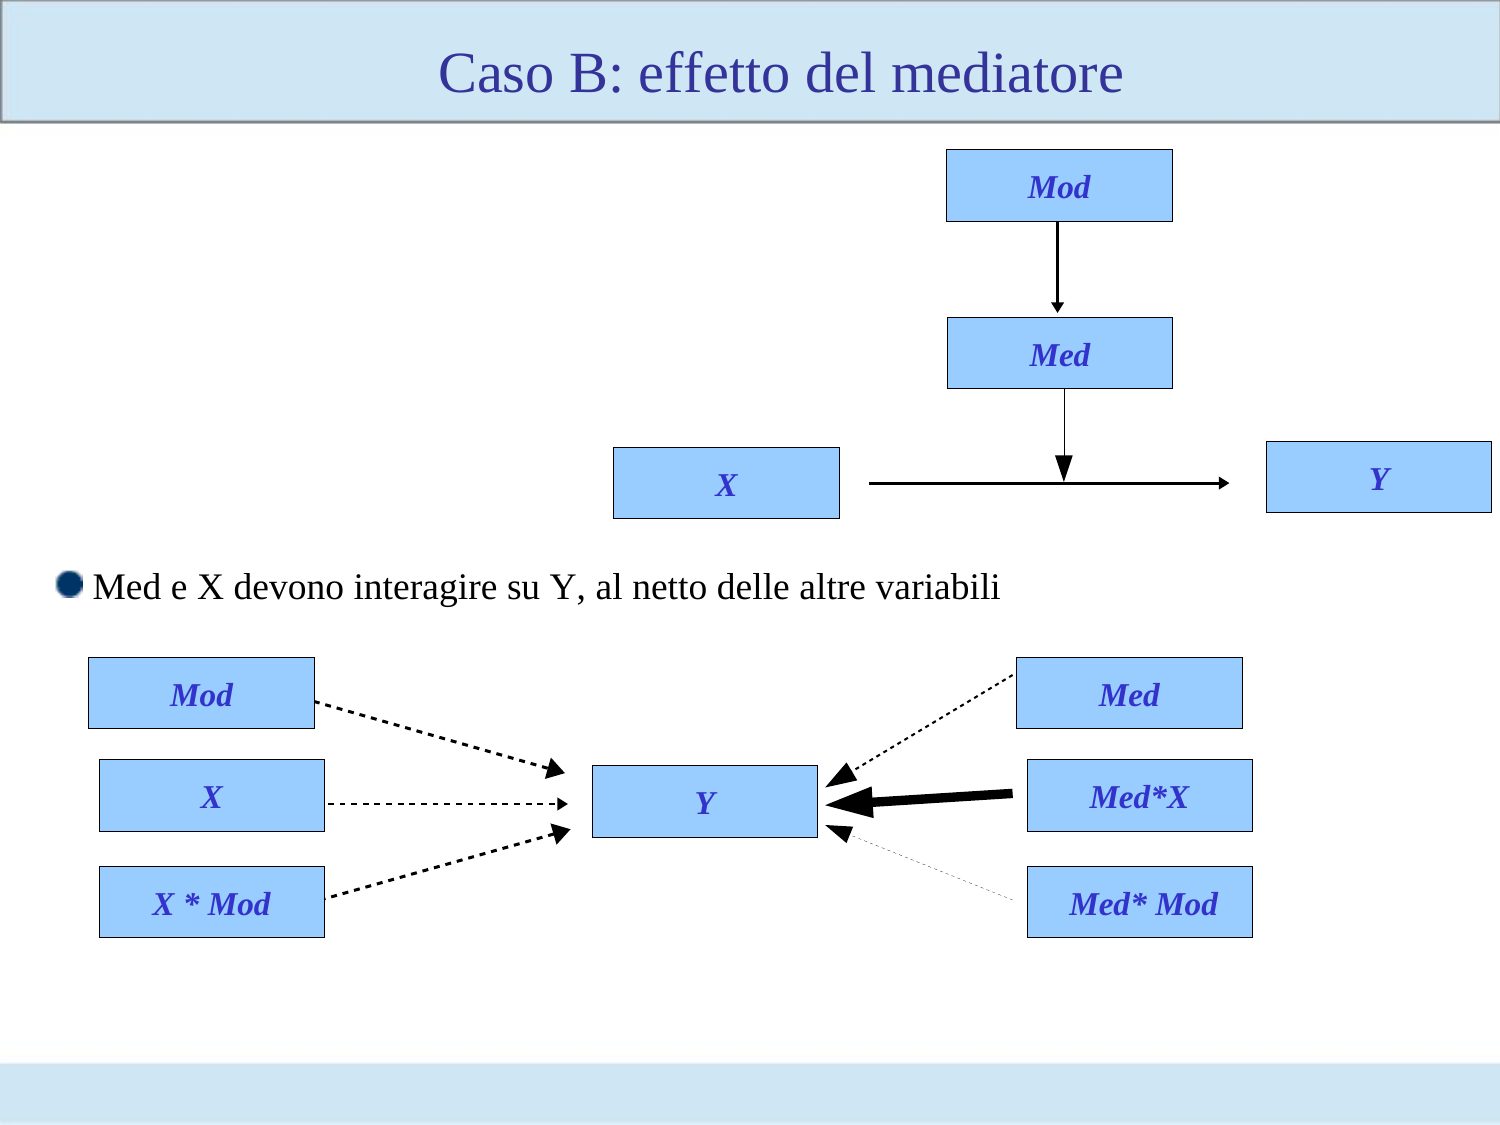

# Caso B: effetto del mediatore
Mod
Med
Y
X
 Med e X devono interagire su Y, al netto delle altre variabili
Mod
Med
X
Med*X
Y
X * Mod
 Med* Mod